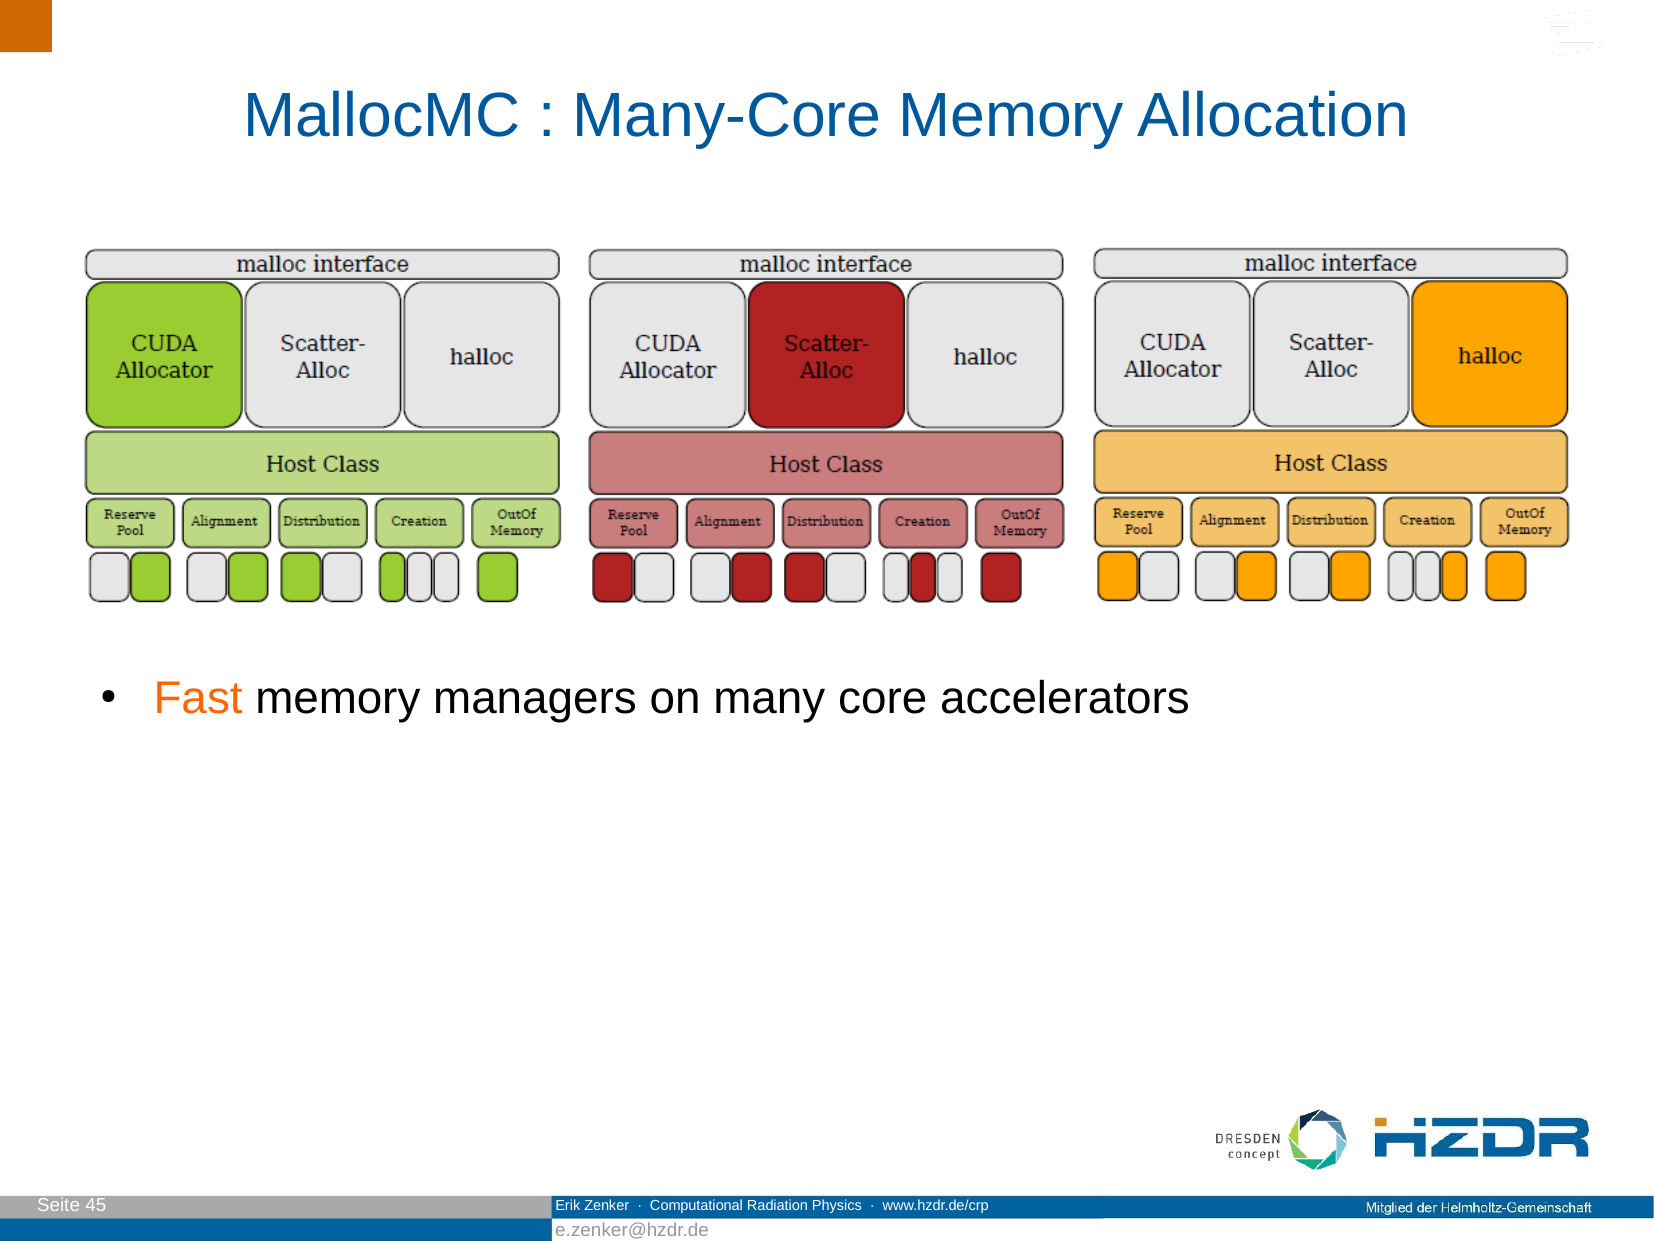

# MallocMC : Many-Core Memory Allocation
Fast memory managers on many core accelerators